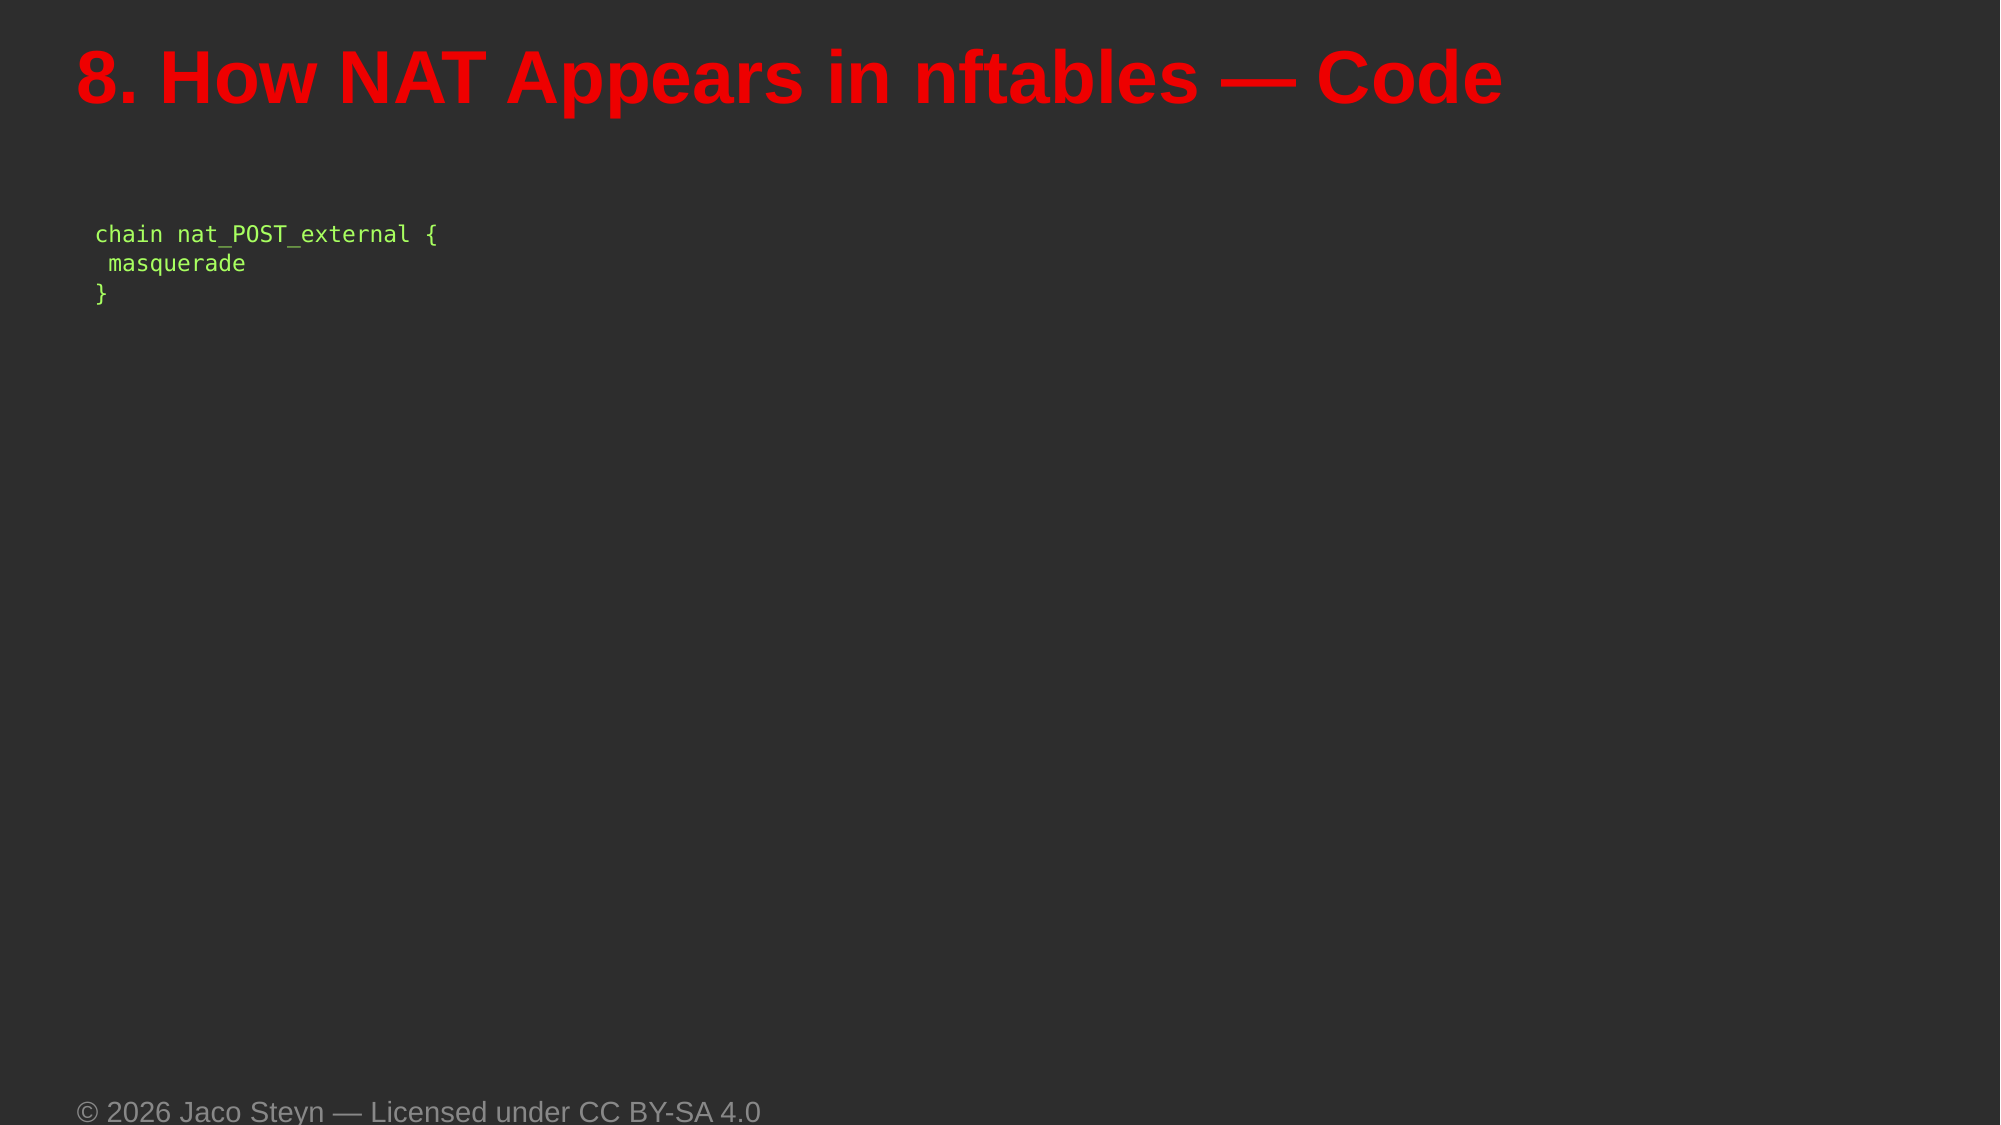

8. How NAT Appears in nftables — Code
chain nat_POST_external {
 masquerade
}
© 2026 Jaco Steyn — Licensed under CC BY-SA 4.0